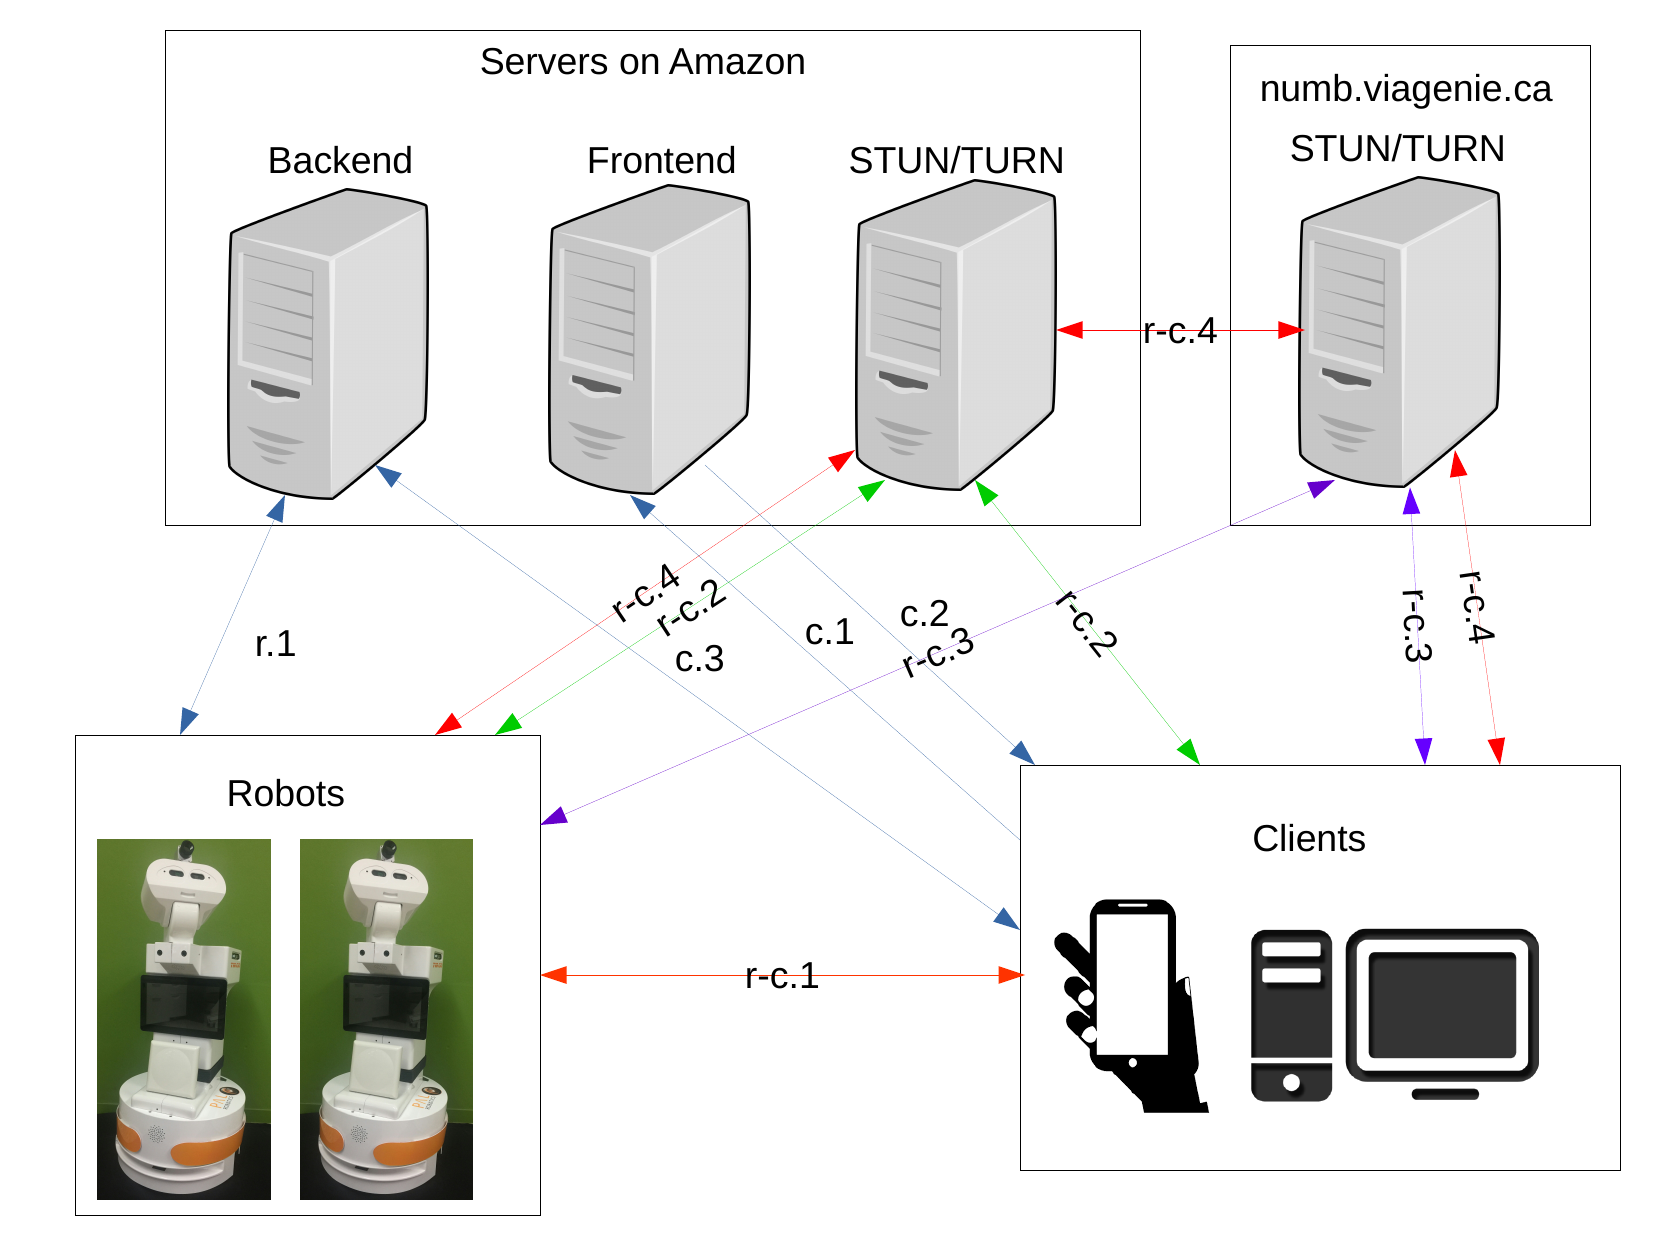

Servers on Amazon
numb.viagenie.ca
STUN/TURN
Backend
Frontend
STUN/TURN
r-c.4
r-c.4
r-c.4
r-c.2
r-c.3
r-c.2
r-c.3
c.2
c.1
r.1
c.3
Robots
Clients
r-c.1